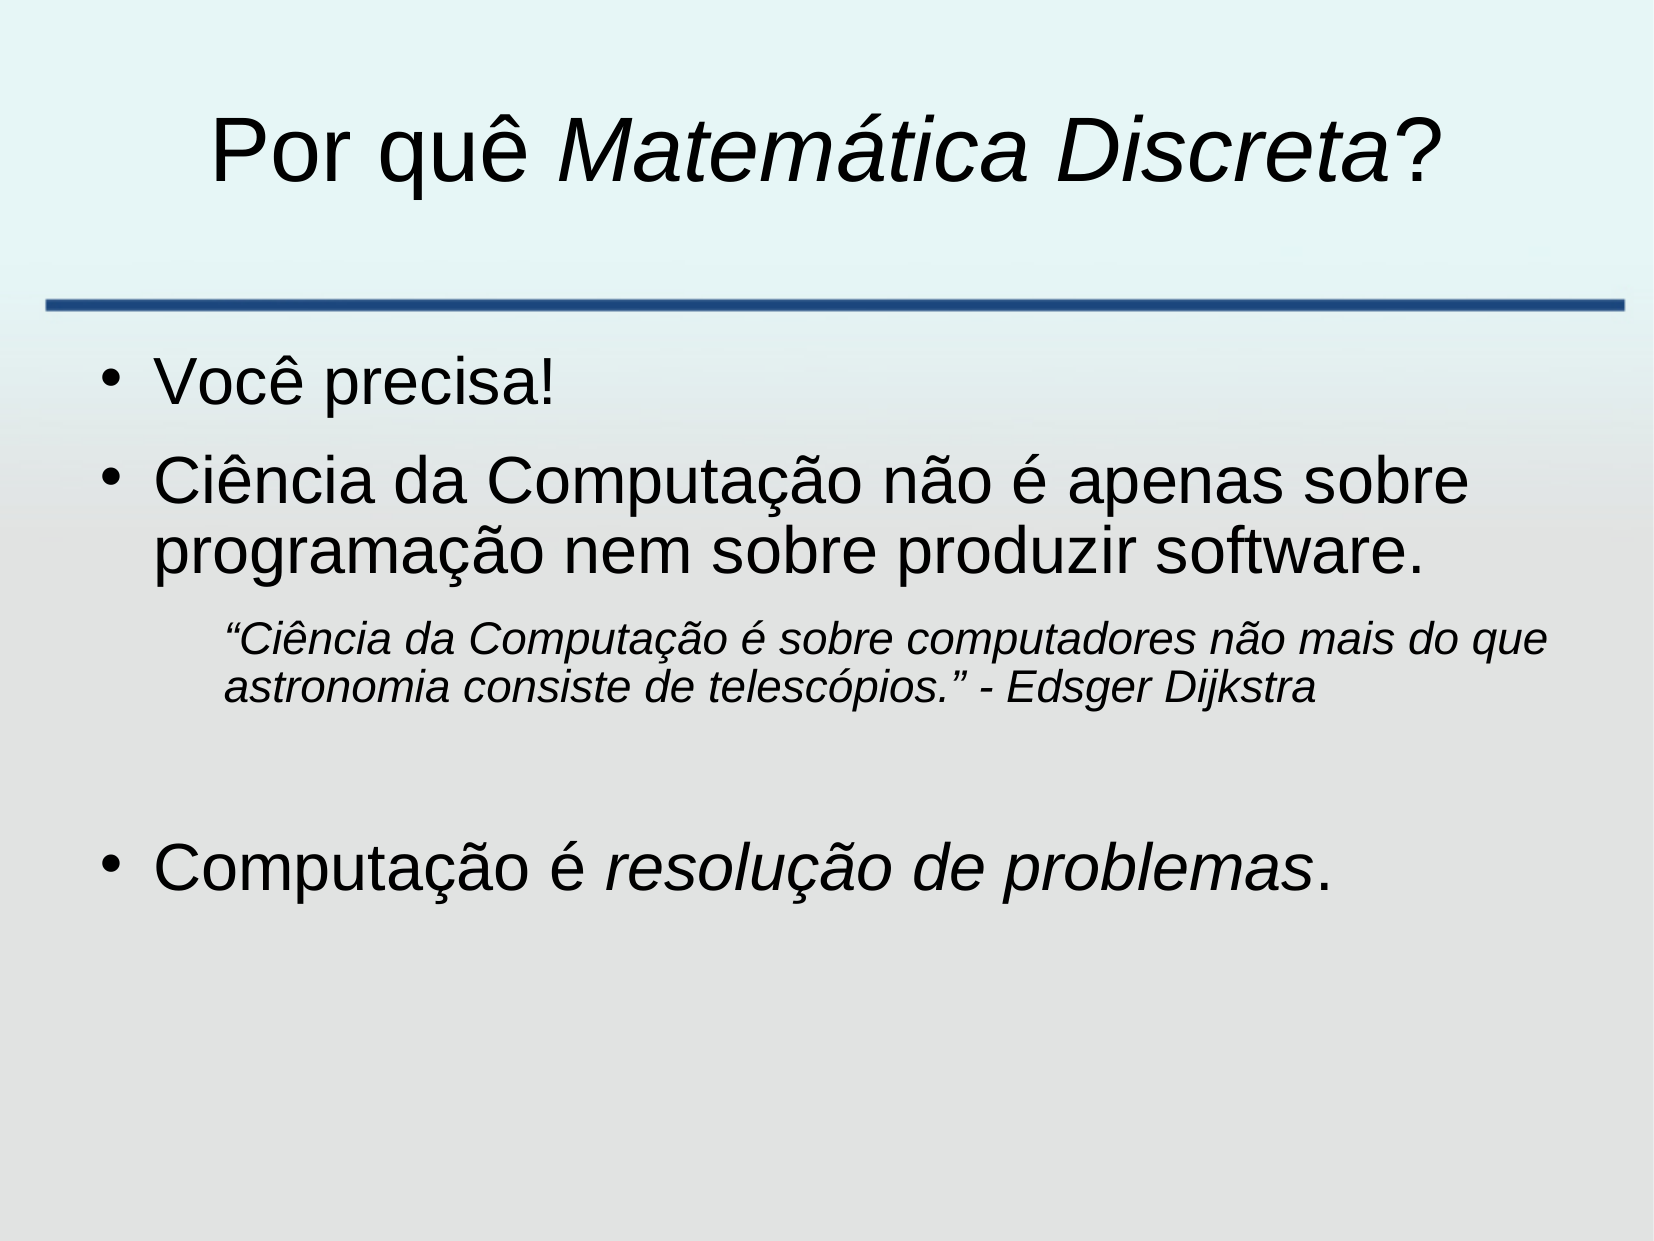

# Por quê Matemática Discreta?
Você precisa!
Ciência da Computação não é apenas sobre programação nem sobre produzir software.
“Ciência da Computação é sobre computadores não mais do que astronomia consiste de telescópios.” - Edsger Dijkstra
Computação é resolução de problemas.